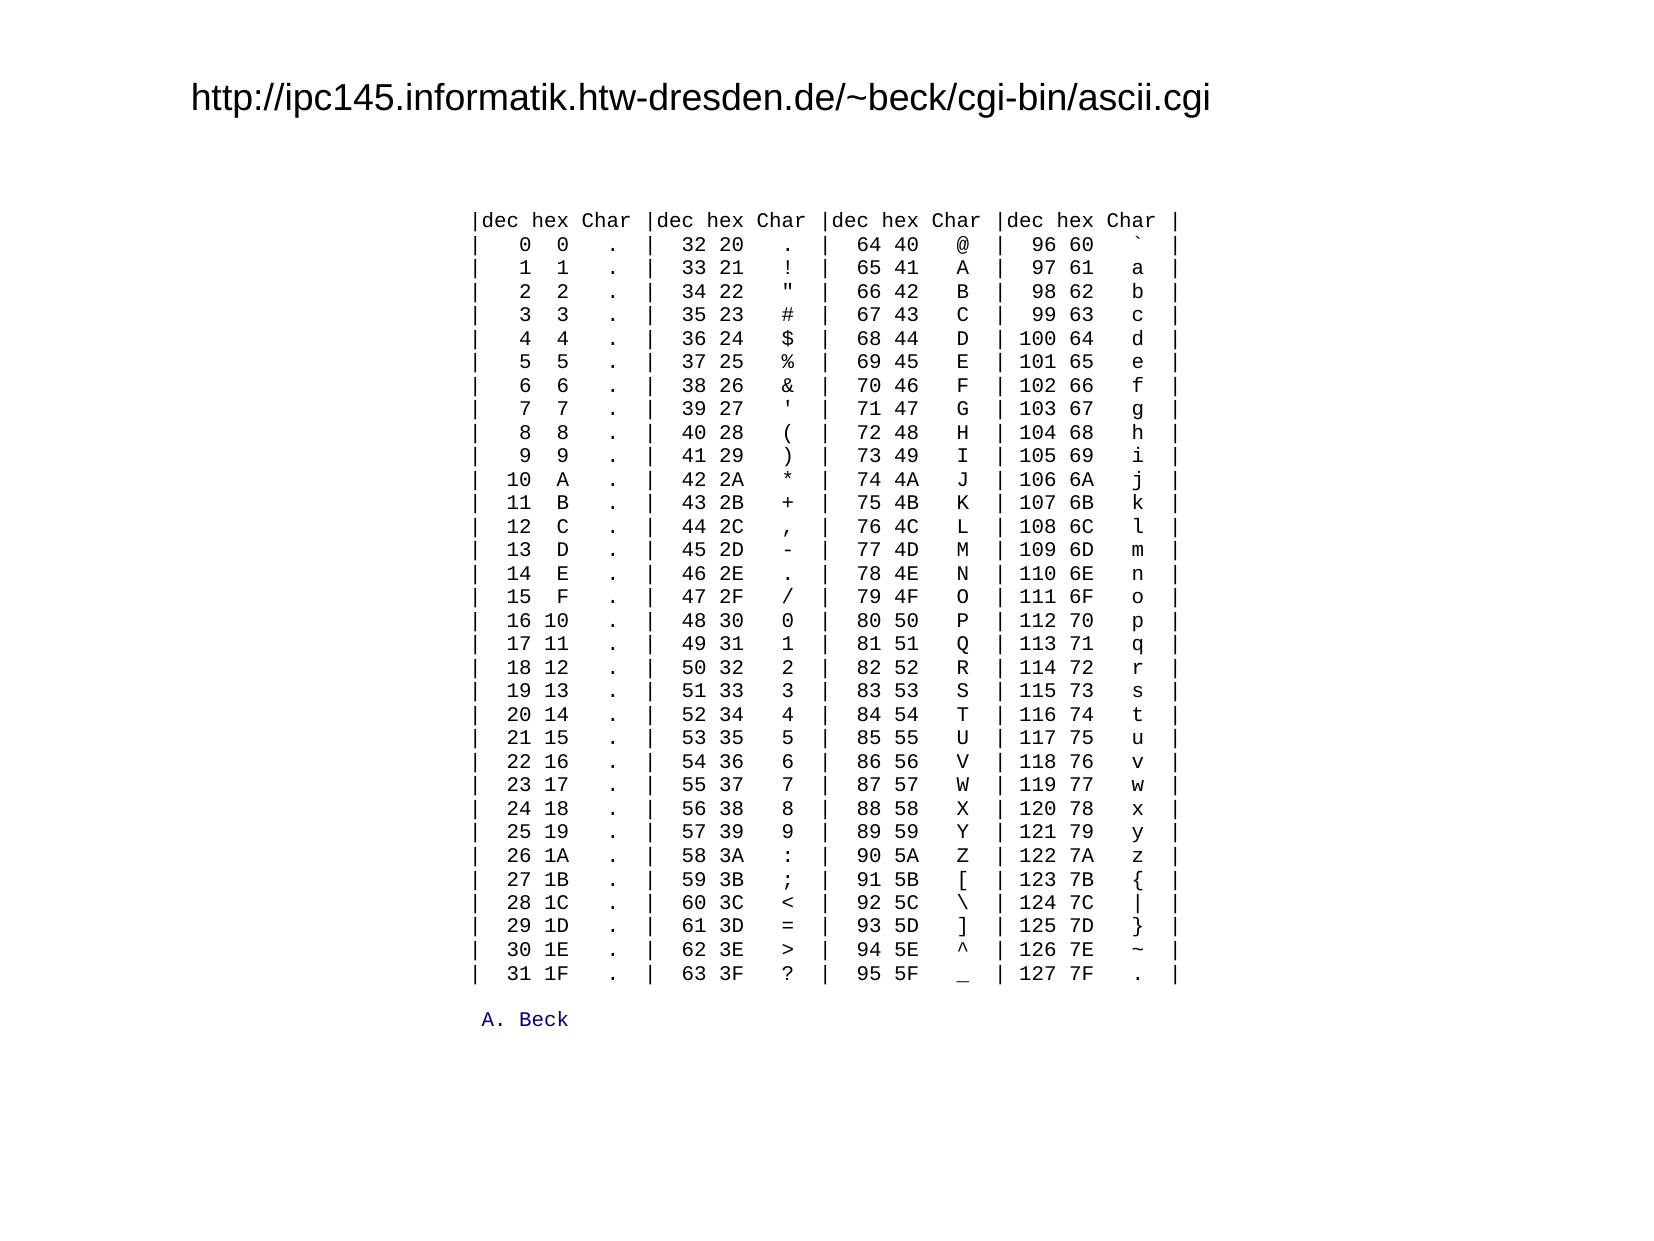

http://ipc145.informatik.htw-dresden.de/~beck/cgi-bin/ascii.cgi
|dec hex Char |dec hex Char |dec hex Char |dec hex Char |
| 0 0 . | 32 20 . | 64 40 @ | 96 60 ` |
| 1 1 . | 33 21 ! | 65 41 A | 97 61 a |
| 2 2 . | 34 22 " | 66 42 B | 98 62 b |
| 3 3 . | 35 23 # | 67 43 C | 99 63 c |
| 4 4 . | 36 24 $ | 68 44 D | 100 64 d |
| 5 5 . | 37 25 % | 69 45 E | 101 65 e |
| 6 6 . | 38 26 & | 70 46 F | 102 66 f |
| 7 7 . | 39 27 ' | 71 47 G | 103 67 g |
| 8 8 . | 40 28 ( | 72 48 H | 104 68 h |
| 9 9 . | 41 29 ) | 73 49 I | 105 69 i |
| 10 A . | 42 2A * | 74 4A J | 106 6A j |
| 11 B . | 43 2B + | 75 4B K | 107 6B k |
| 12 C . | 44 2C , | 76 4C L | 108 6C l |
| 13 D . | 45 2D - | 77 4D M | 109 6D m |
| 14 E . | 46 2E . | 78 4E N | 110 6E n |
| 15 F . | 47 2F / | 79 4F O | 111 6F o |
| 16 10 . | 48 30 0 | 80 50 P | 112 70 p |
| 17 11 . | 49 31 1 | 81 51 Q | 113 71 q |
| 18 12 . | 50 32 2 | 82 52 R | 114 72 r |
| 19 13 . | 51 33 3 | 83 53 S | 115 73 s |
| 20 14 . | 52 34 4 | 84 54 T | 116 74 t |
| 21 15 . | 53 35 5 | 85 55 U | 117 75 u |
| 22 16 . | 54 36 6 | 86 56 V | 118 76 v |
| 23 17 . | 55 37 7 | 87 57 W | 119 77 w |
| 24 18 . | 56 38 8 | 88 58 X | 120 78 x |
| 25 19 . | 57 39 9 | 89 59 Y | 121 79 y |
| 26 1A . | 58 3A : | 90 5A Z | 122 7A z |
| 27 1B . | 59 3B ; | 91 5B [ | 123 7B { |
| 28 1C . | 60 3C < | 92 5C \ | 124 7C | |
| 29 1D . | 61 3D = | 93 5D ] | 125 7D } |
| 30 1E . | 62 3E > | 94 5E ^ | 126 7E ~ |
| 31 1F . | 63 3F ? | 95 5F _ | 127 7F . |
 A. Beck